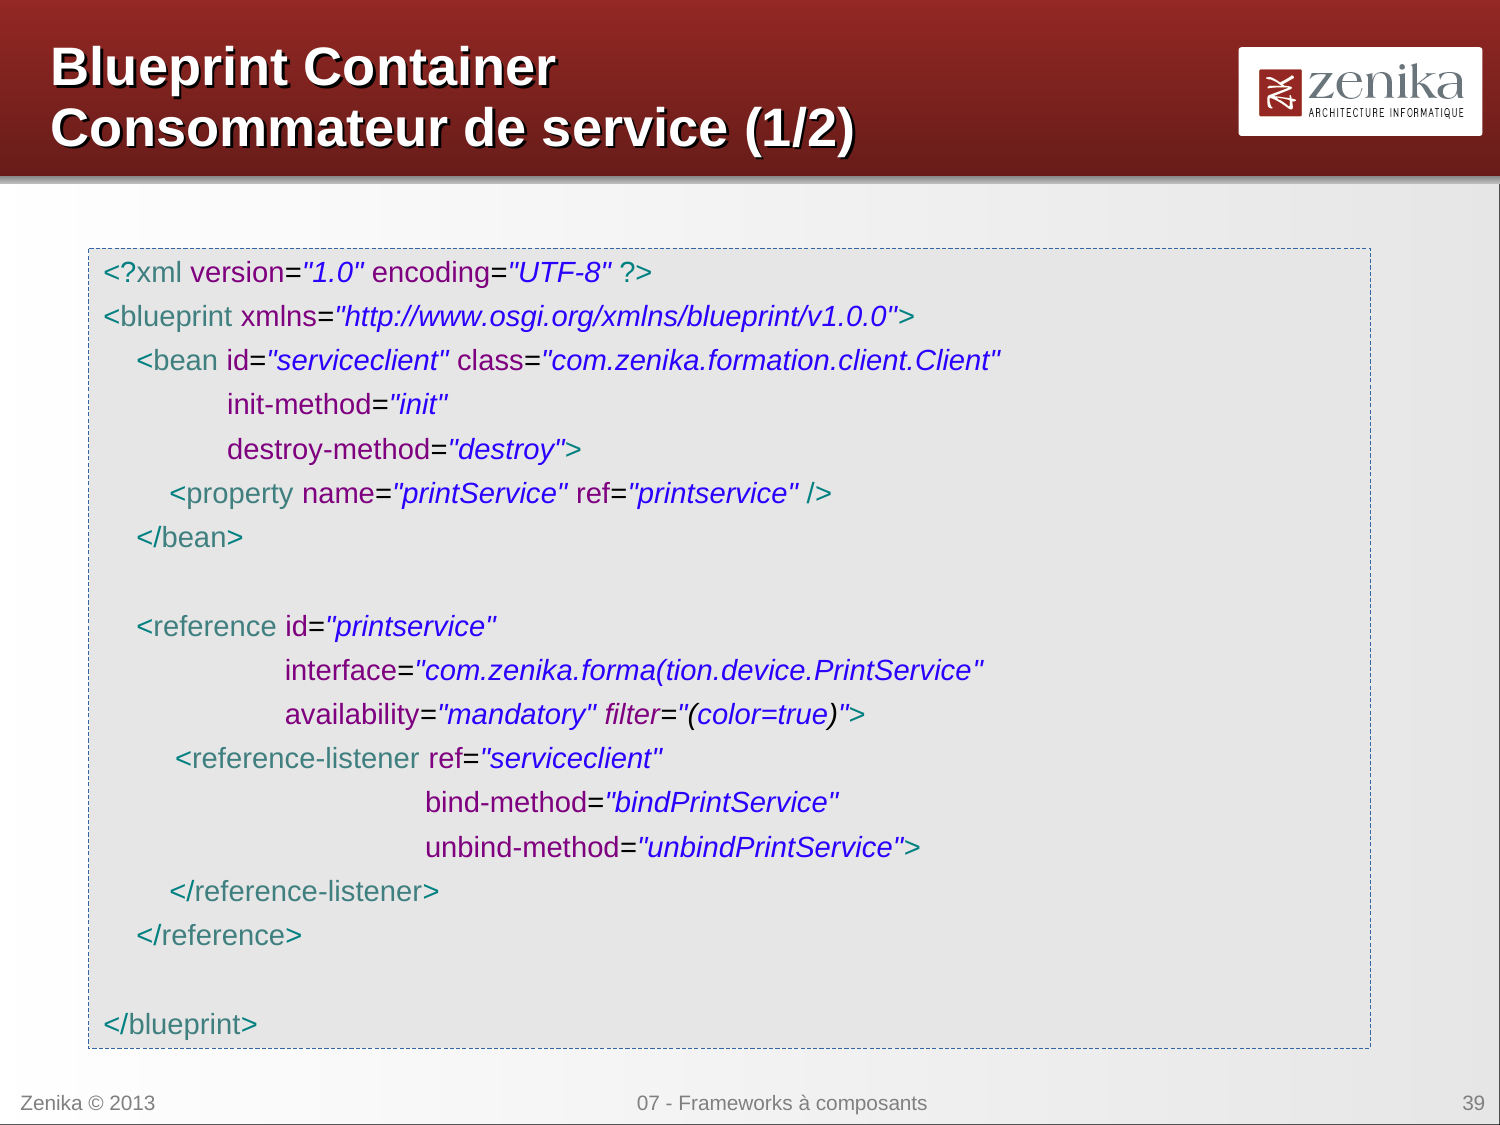

# Blueprint Container Consommateur de service (1/2)
<?xml version="1.0" encoding="UTF-8" ?>
<blueprint xmlns="http://www.osgi.org/xmlns/blueprint/v1.0.0">
 <bean id="serviceclient" class="com.zenika.formation.client.Client"
 init-method="init"
 destroy-method="destroy">
 <property name="printService" ref="printservice" />
 </bean>
 <reference id="printservice"
 interface="com.zenika.forma(tion.device.PrintService"
 availability="mandatory" filter="(color=true)">
 	 <reference-listener ref="serviceclient"
 bind-method="bindPrintService"
 unbind-method="unbindPrintService">
 </reference-listener>
 </reference>
</blueprint>